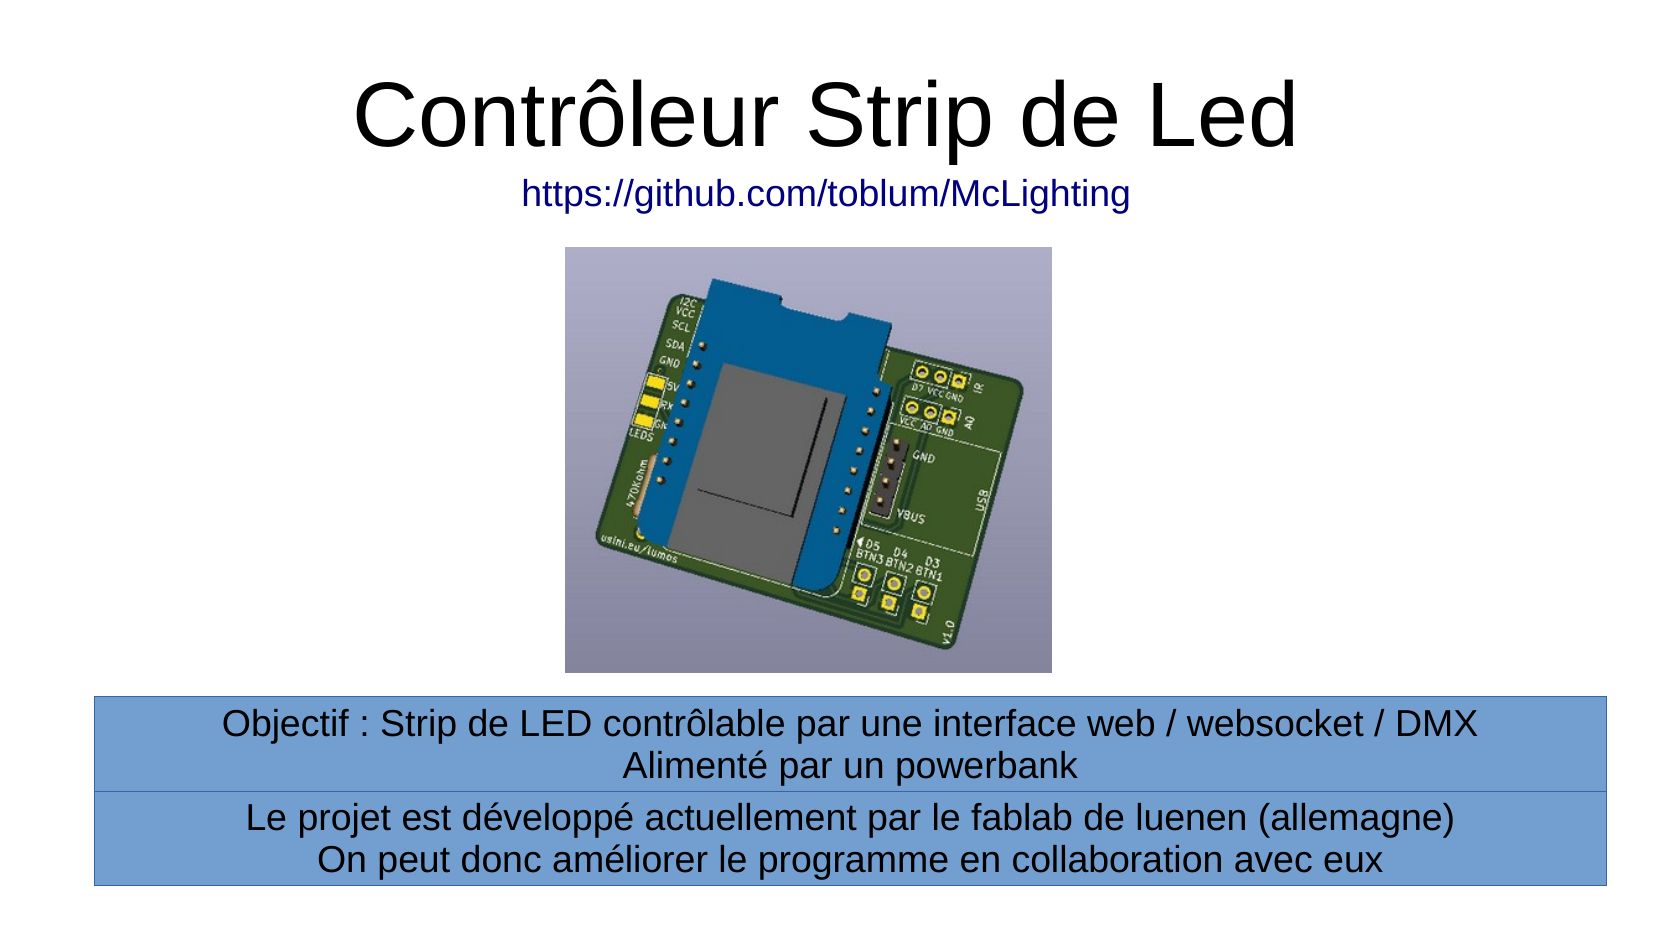

# Contrôleur Strip de Led
https://github.com/toblum/McLighting
Objectif : Strip de LED contrôlable par une interface web / websocket / DMX
Alimenté par un powerbank
Le projet est développé actuellement par le fablab de luenen (allemagne)
On peut donc améliorer le programme en collaboration avec eux